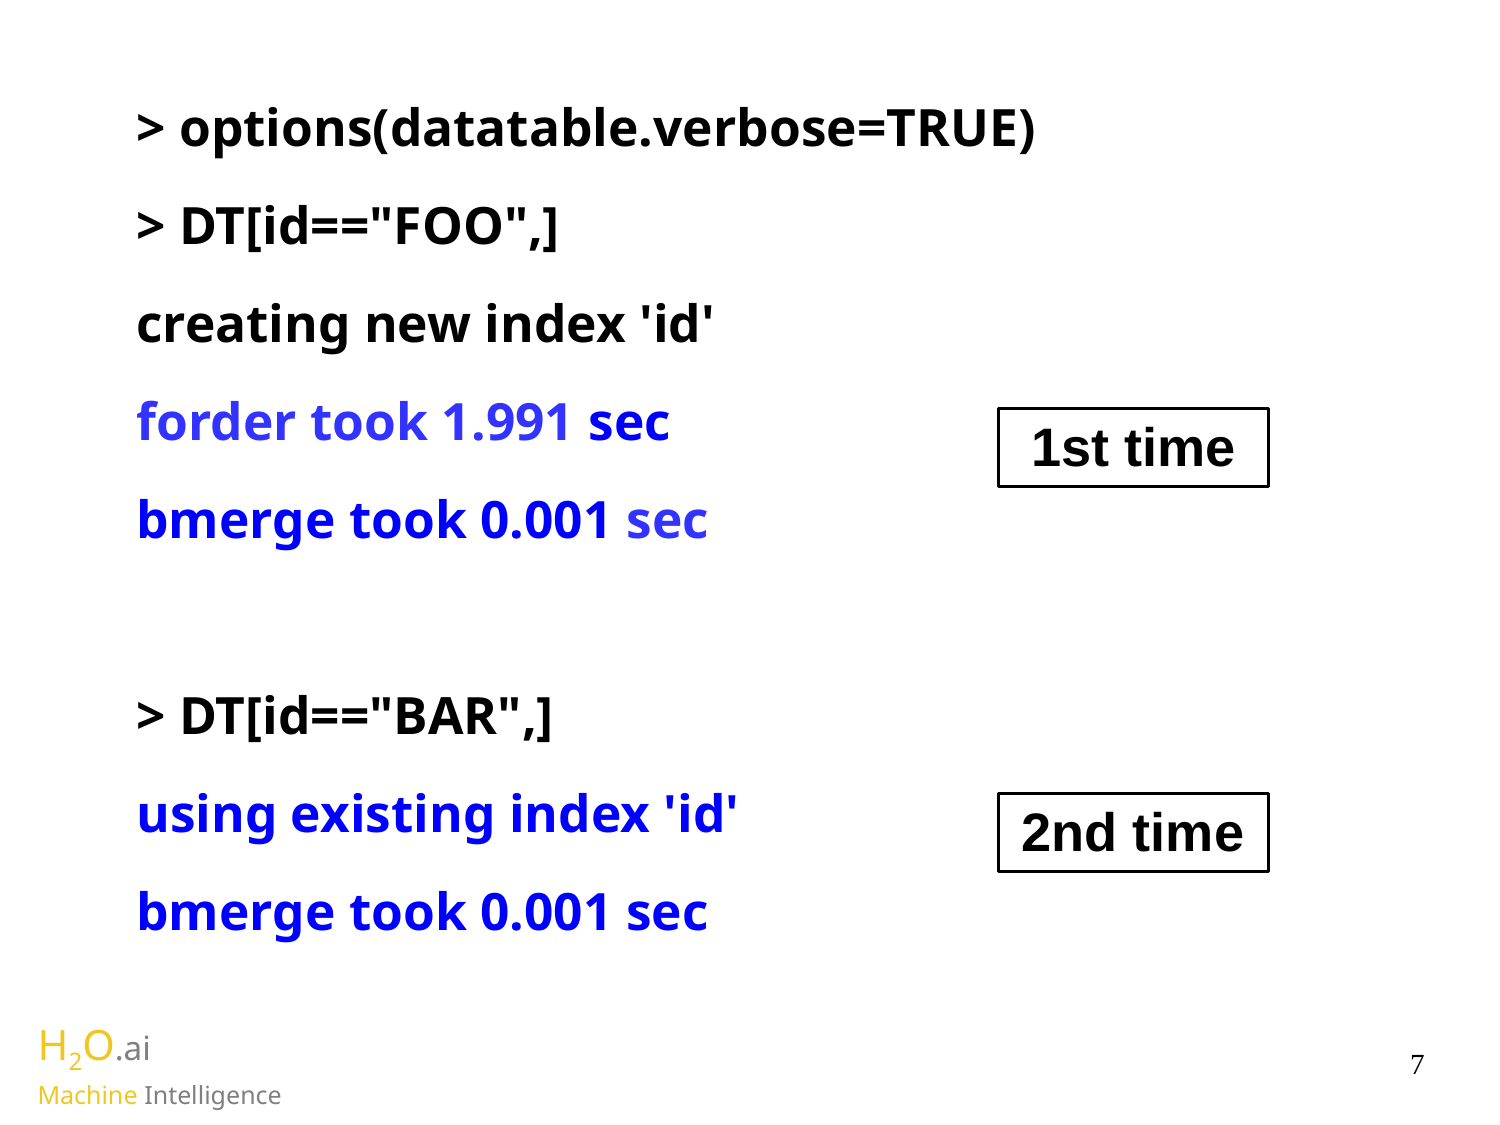

# > options(datatable.verbose=TRUE)
> DT[id=="FOO",]
creating new index 'id'
forder took 1.991 sec
bmerge took 0.001 sec
> DT[id=="BAR",]
using existing index 'id'
bmerge took 0.001 sec
1st time
2nd time
7